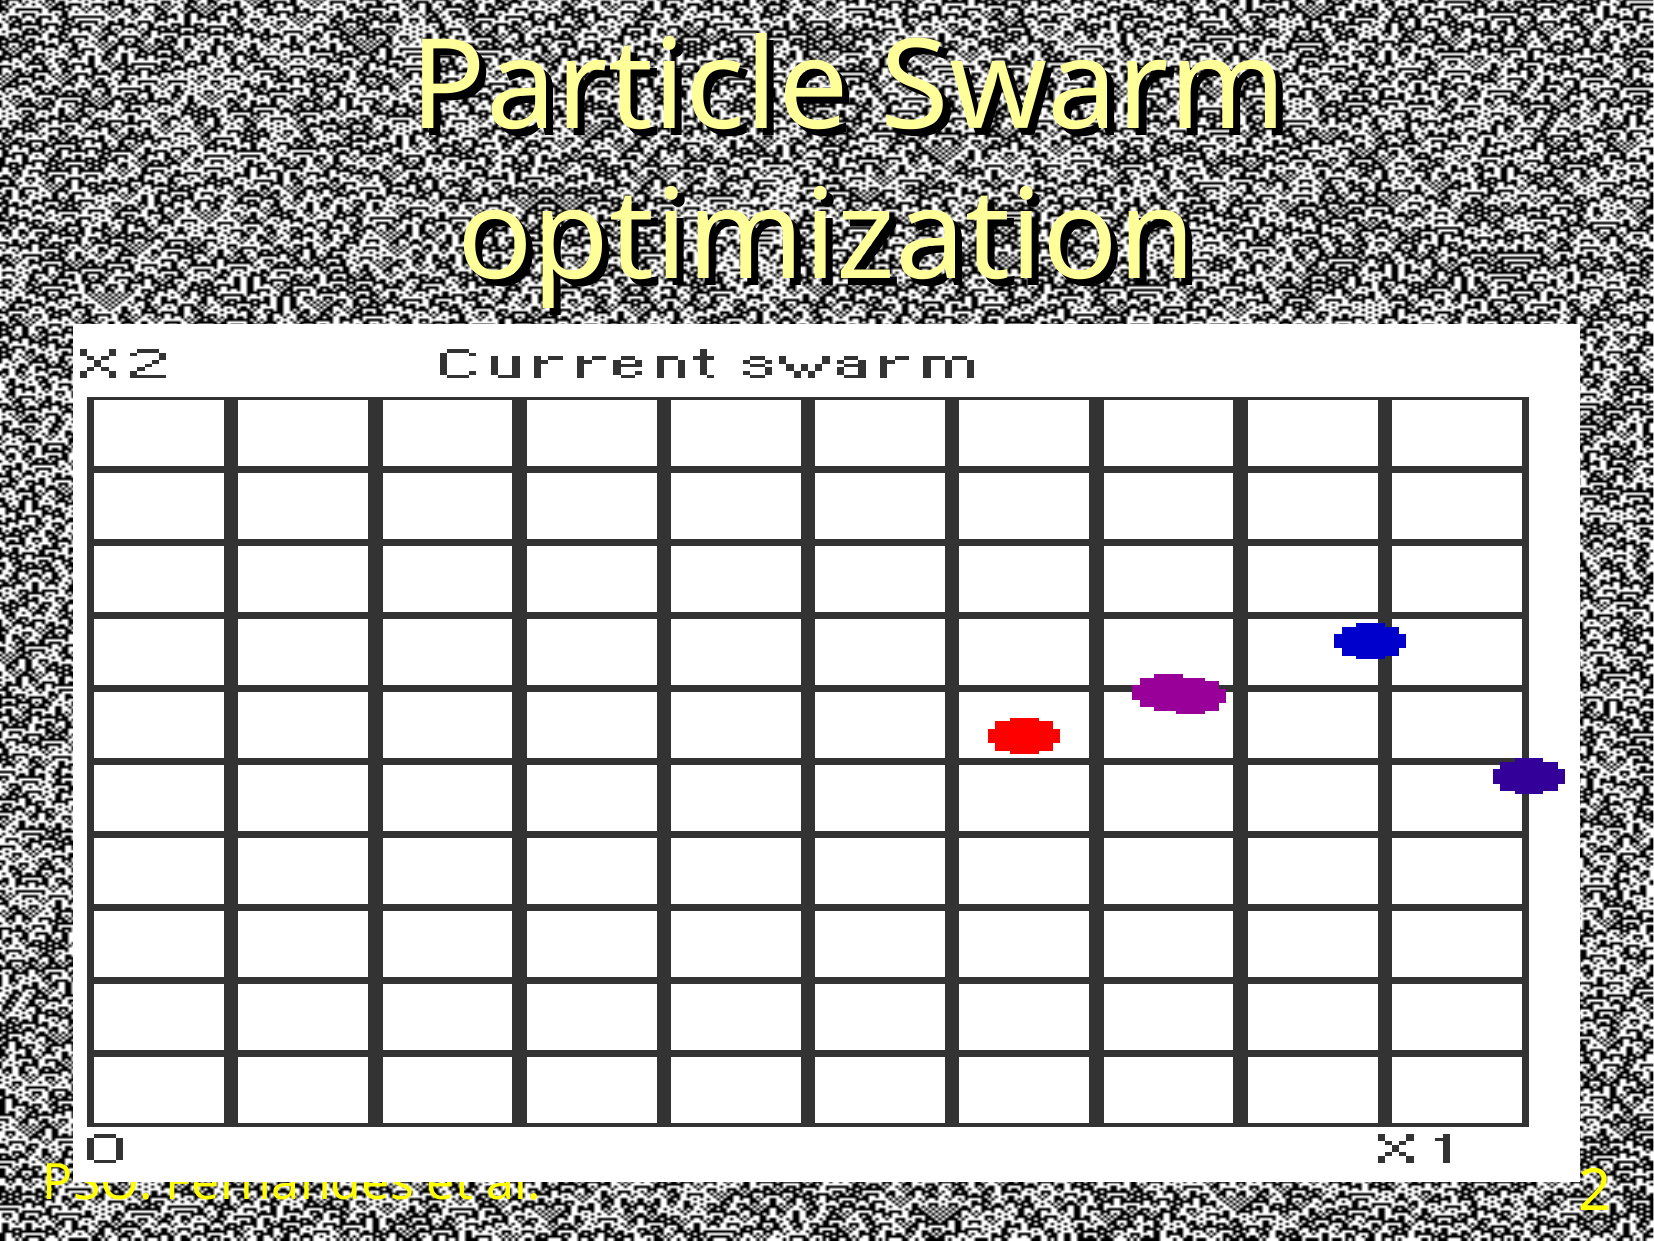

# Particle Swarm optimization
PSO: Fernandes et al.
2